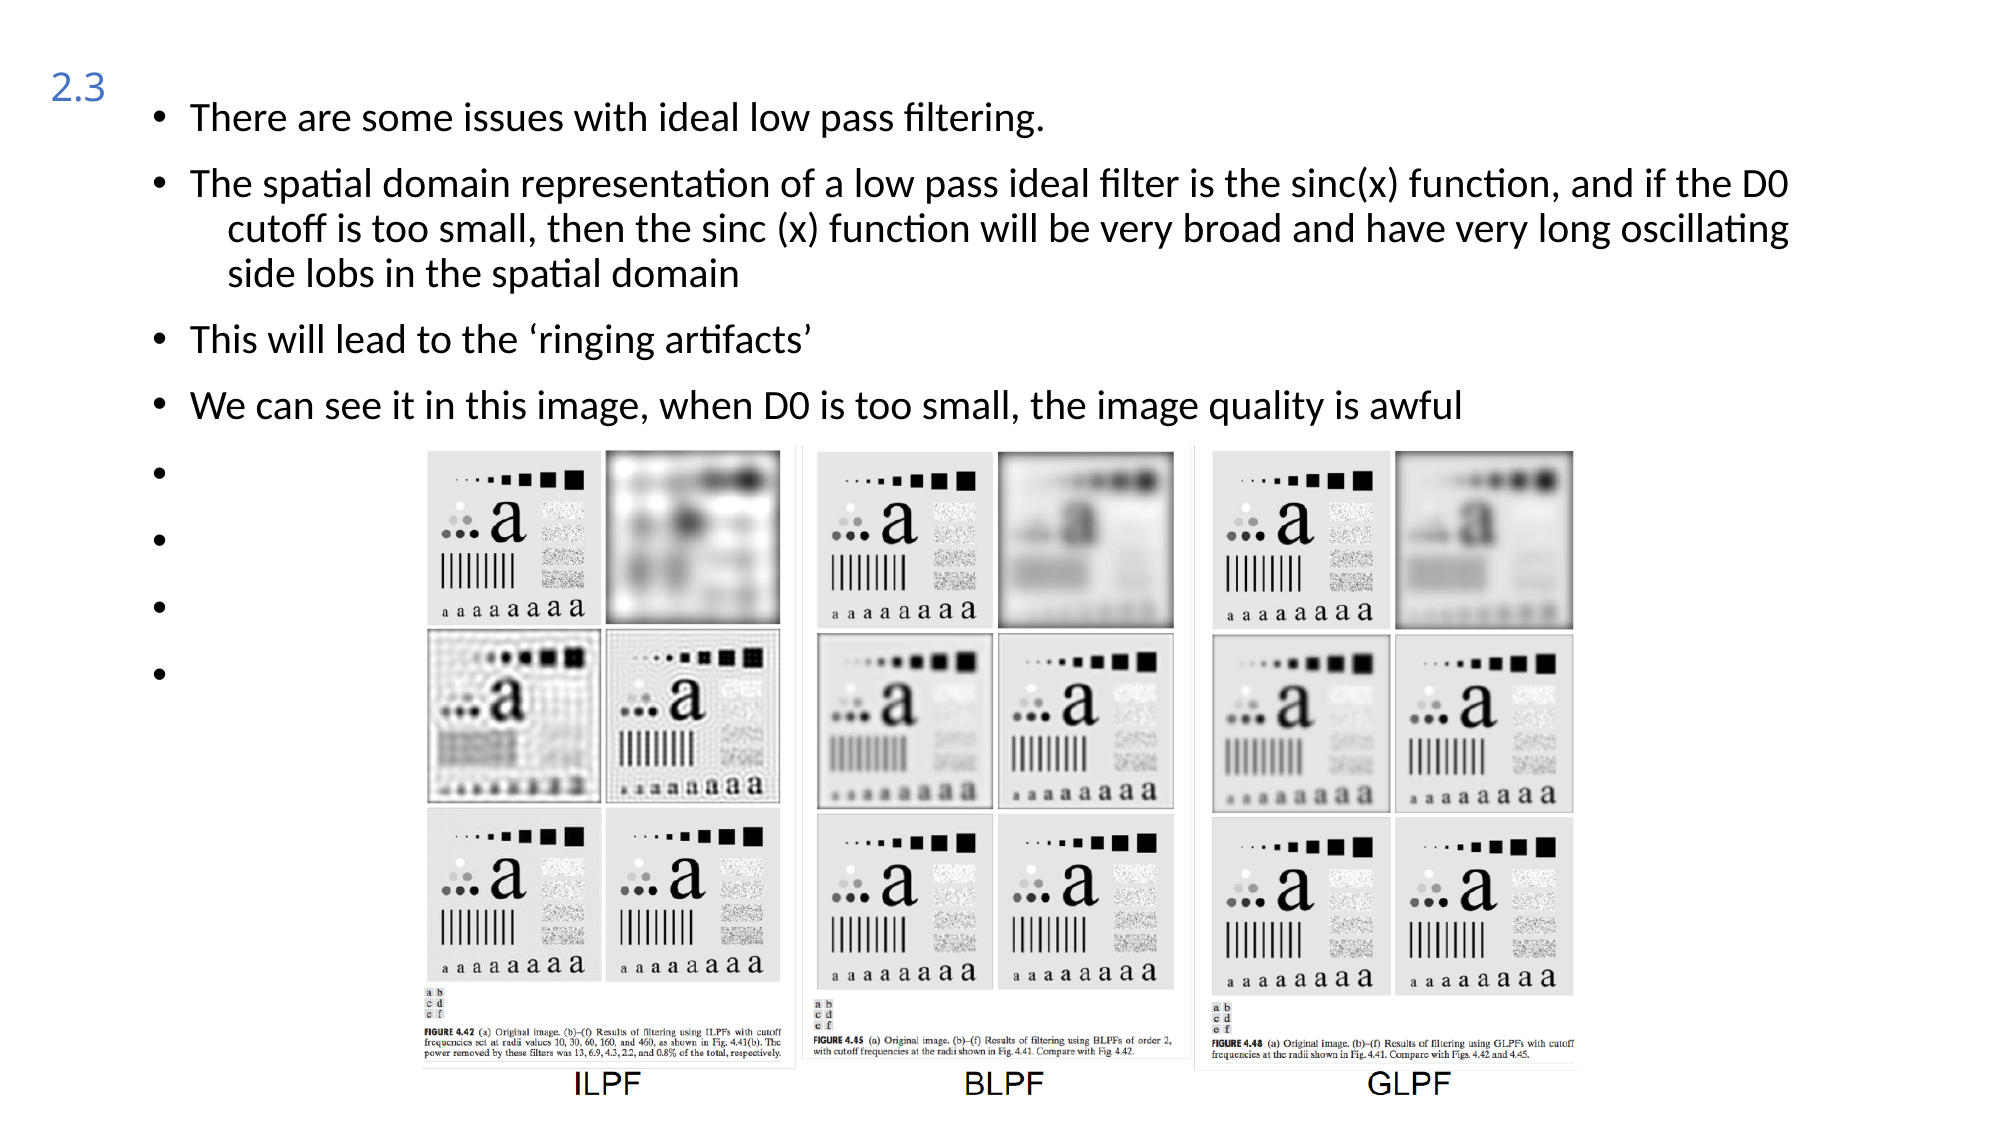

2.3
# There are some issues with ideal low pass filtering.
The spatial domain representation of a low pass ideal filter is the sinc(x) function, and if the D0 cutoff is too small, then the sinc (x) function will be very broad and have very long oscillating side lobs in the spatial domain
This will lead to the ‘ringing artifacts’
We can see it in this image, when D0 is too small, the image quality is awful